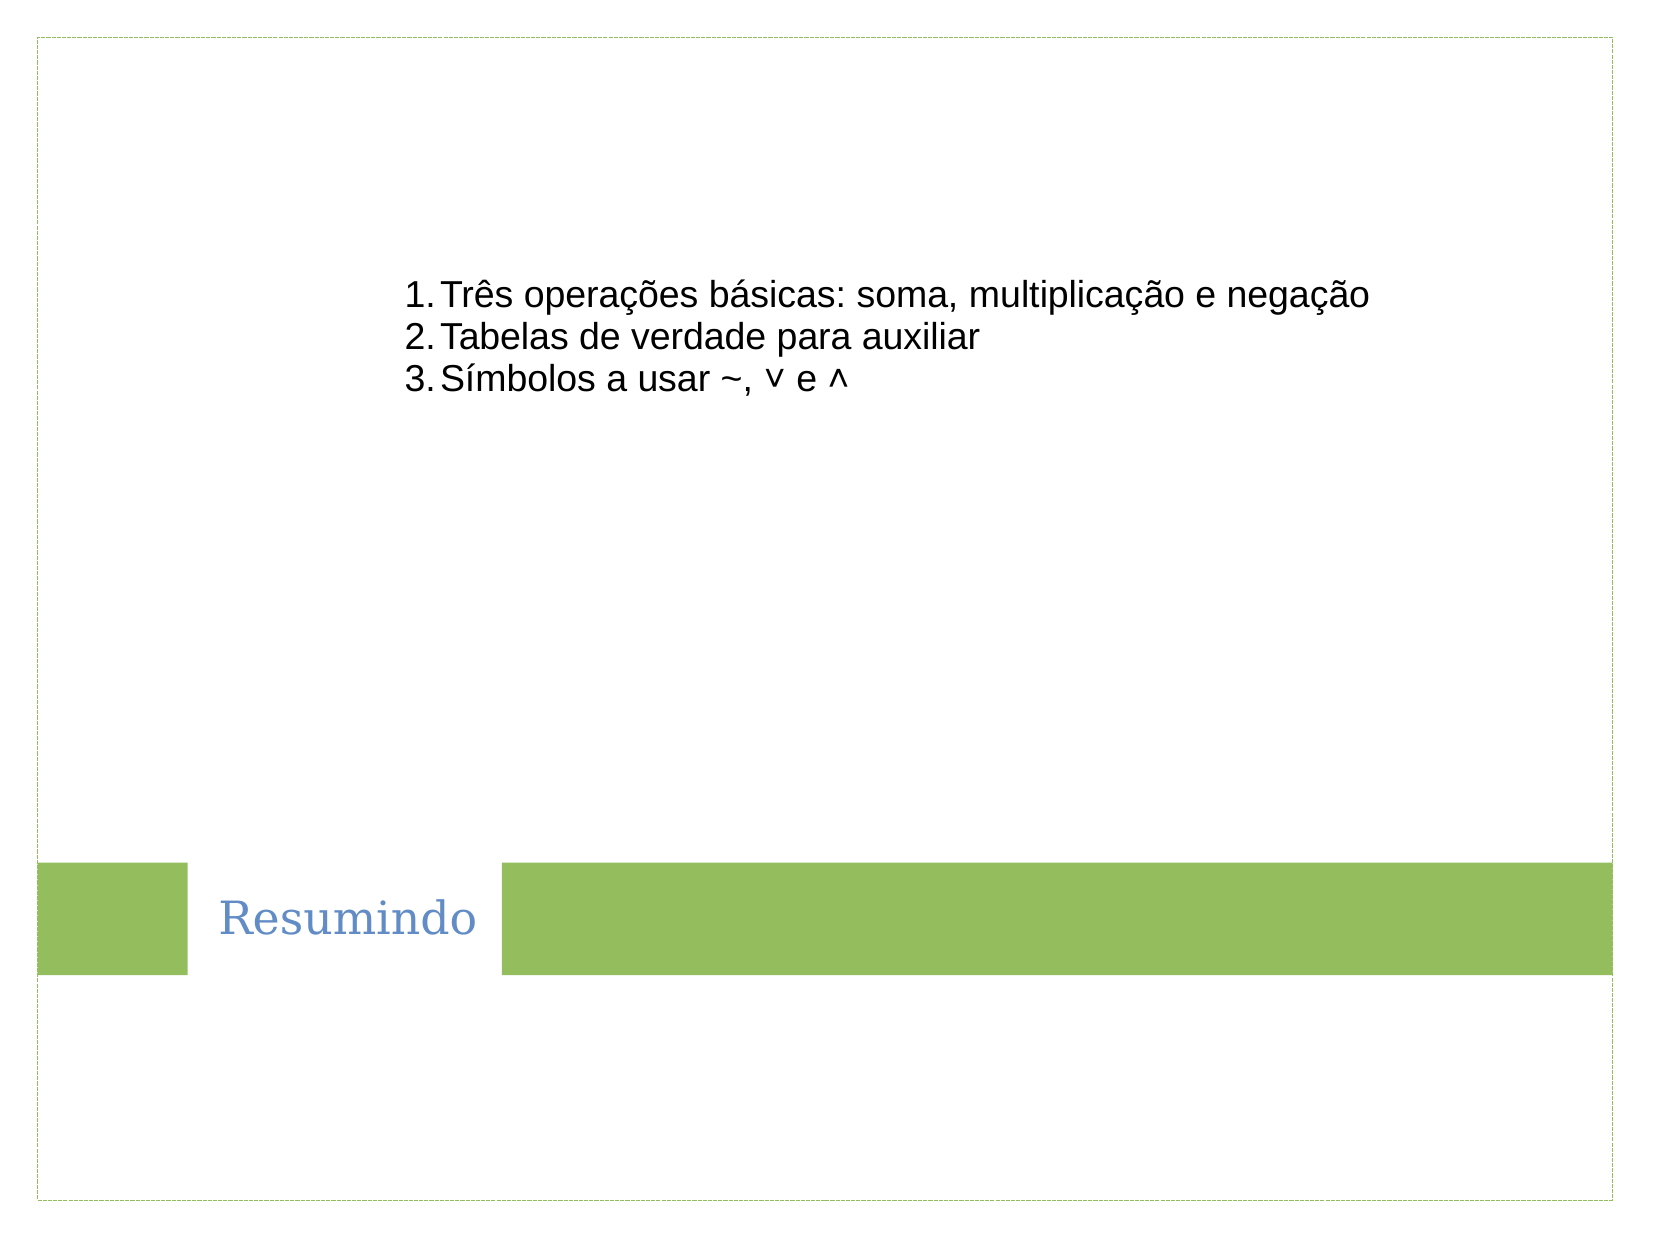

Três operações básicas: soma, multiplicação e negação
Tabelas de verdade para auxiliar
Símbolos a usar ~, ˅ e ˄
Resumindo